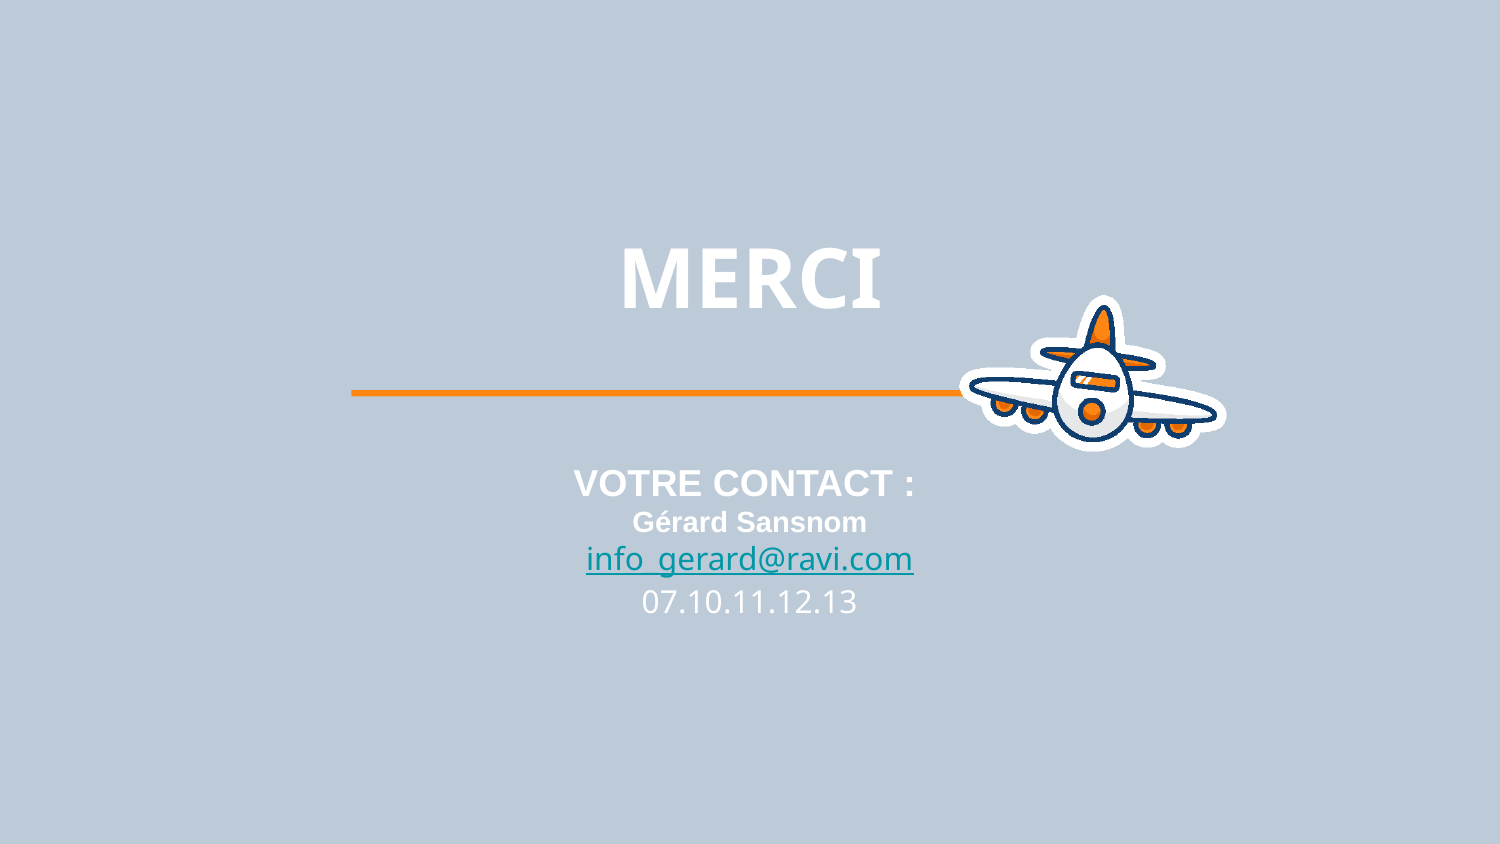

# MERCI
VOTRE CONTACT :
Gérard Sansnom
info_gerard@ravi.com
07.10.11.12.13